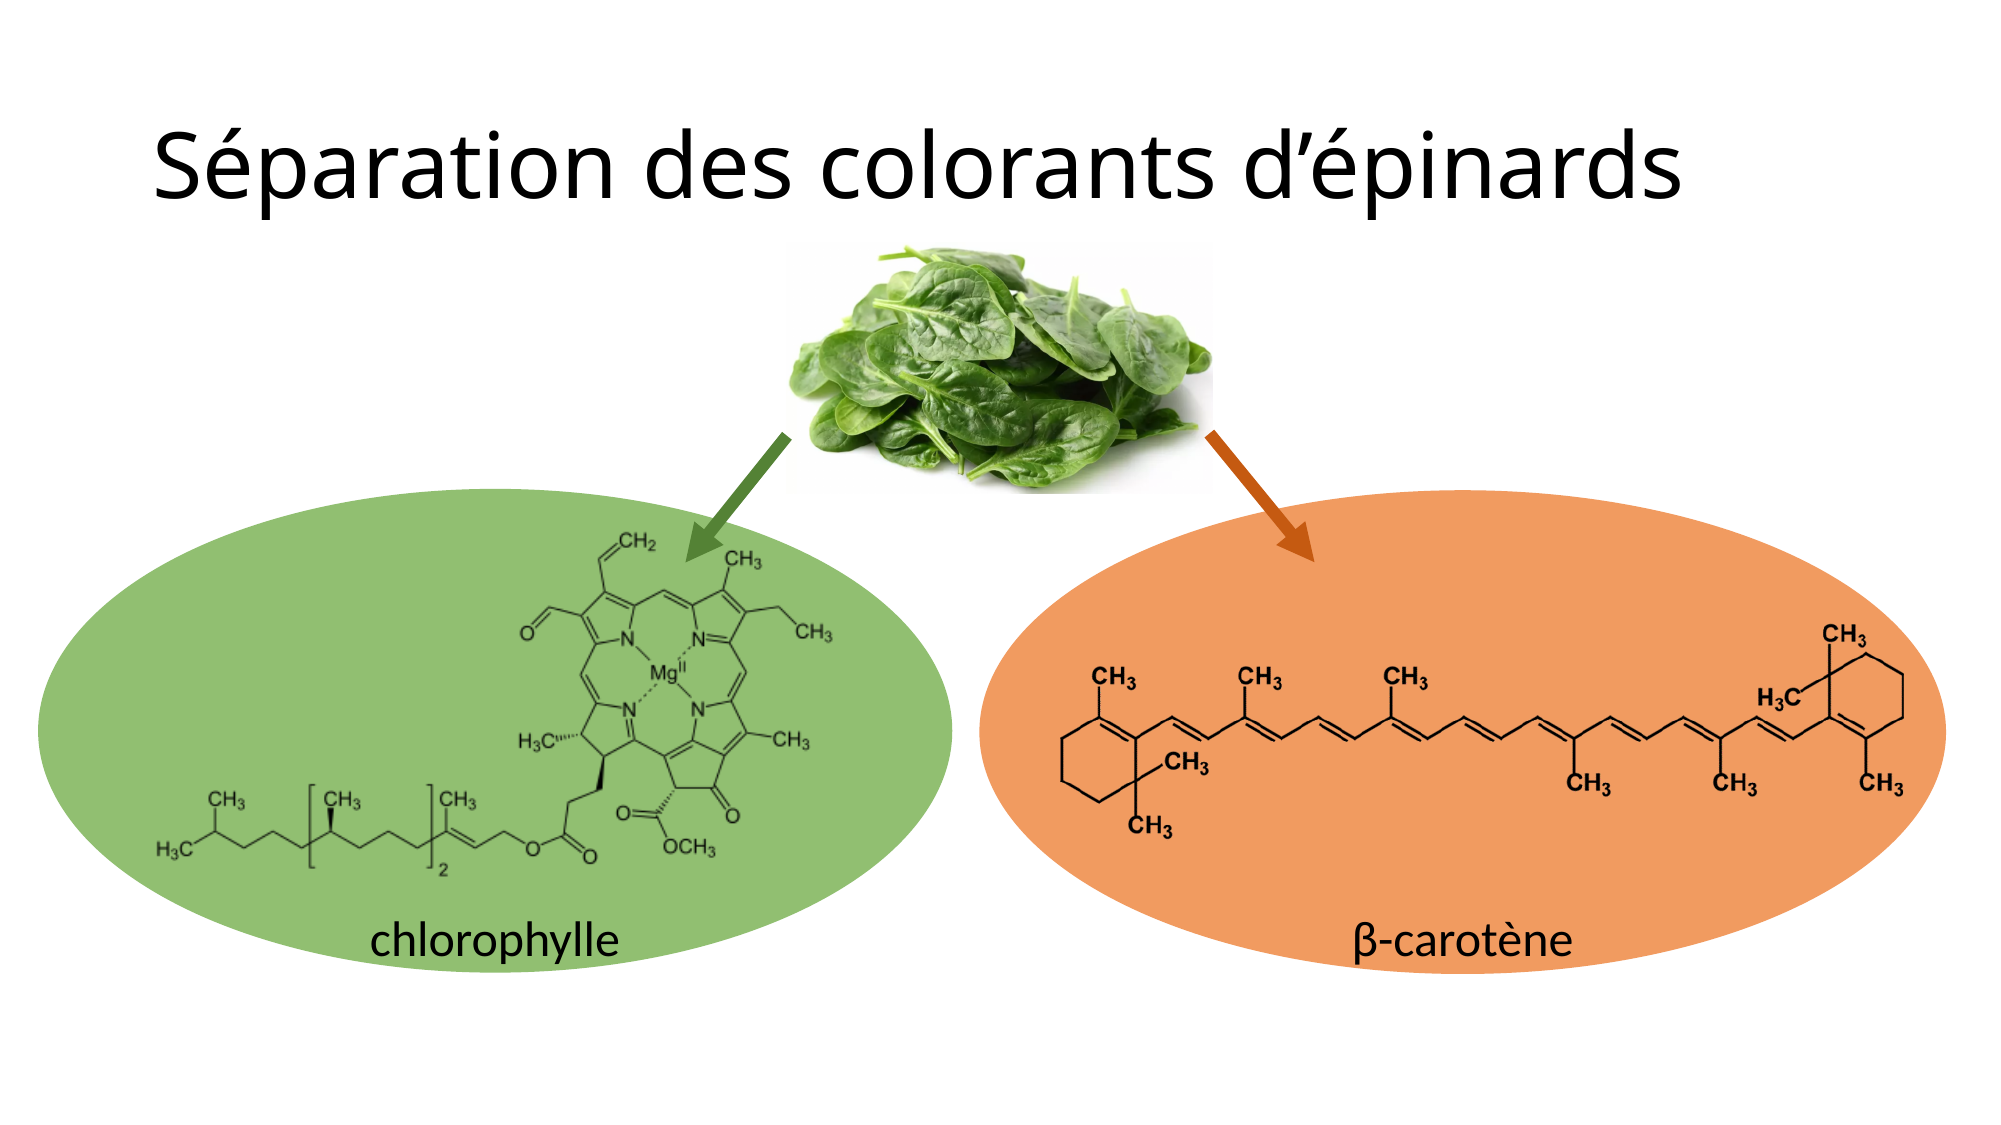

# Séparation des colorants d’épinards
chlorophylle
β-carotène